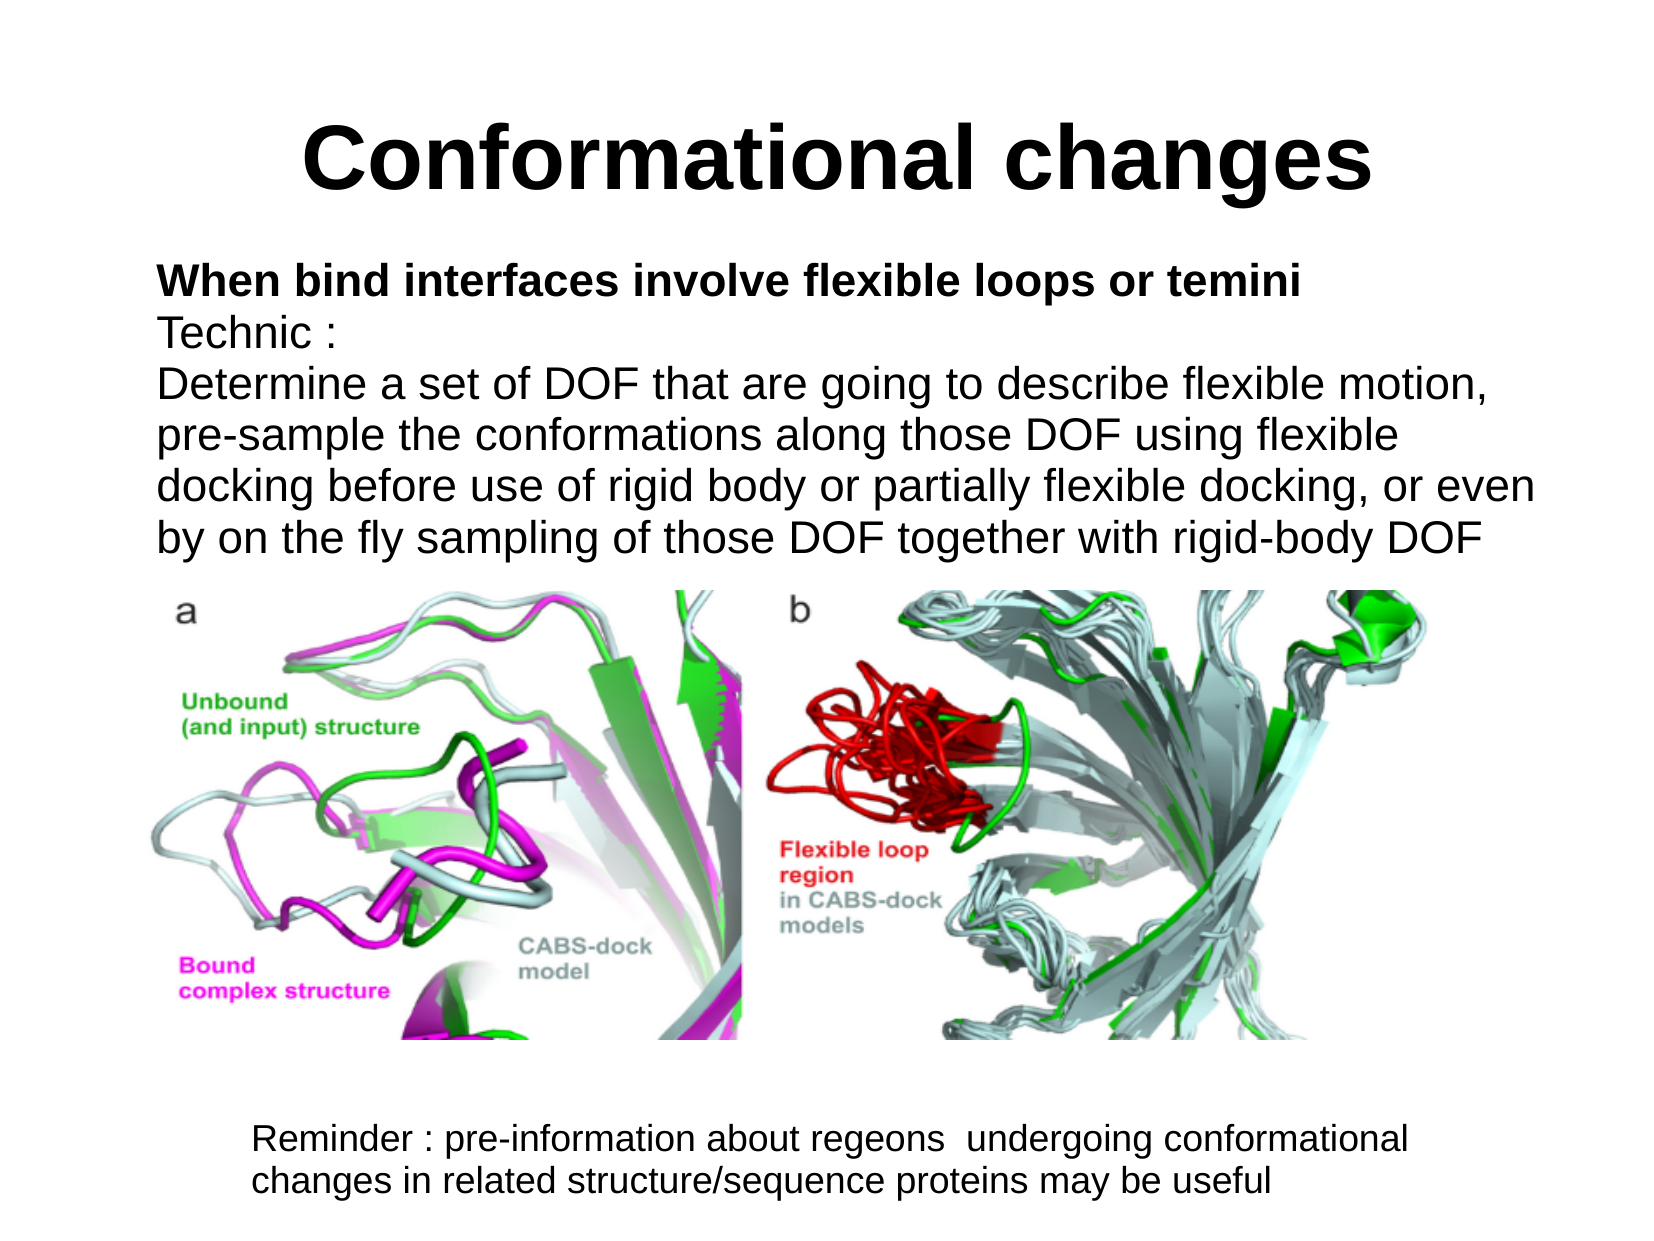

Conformational changes
When bind interfaces involve flexible loops or temini
Technic :
Determine a set of DOF that are going to describe flexible motion, pre-sample the conformations along those DOF using flexible docking before use of rigid body or partially flexible docking, or even by on the fly sampling of those DOF together with rigid-body DOF
Reminder : pre-information about regeons undergoing conformational changes in related structure/sequence proteins may be useful